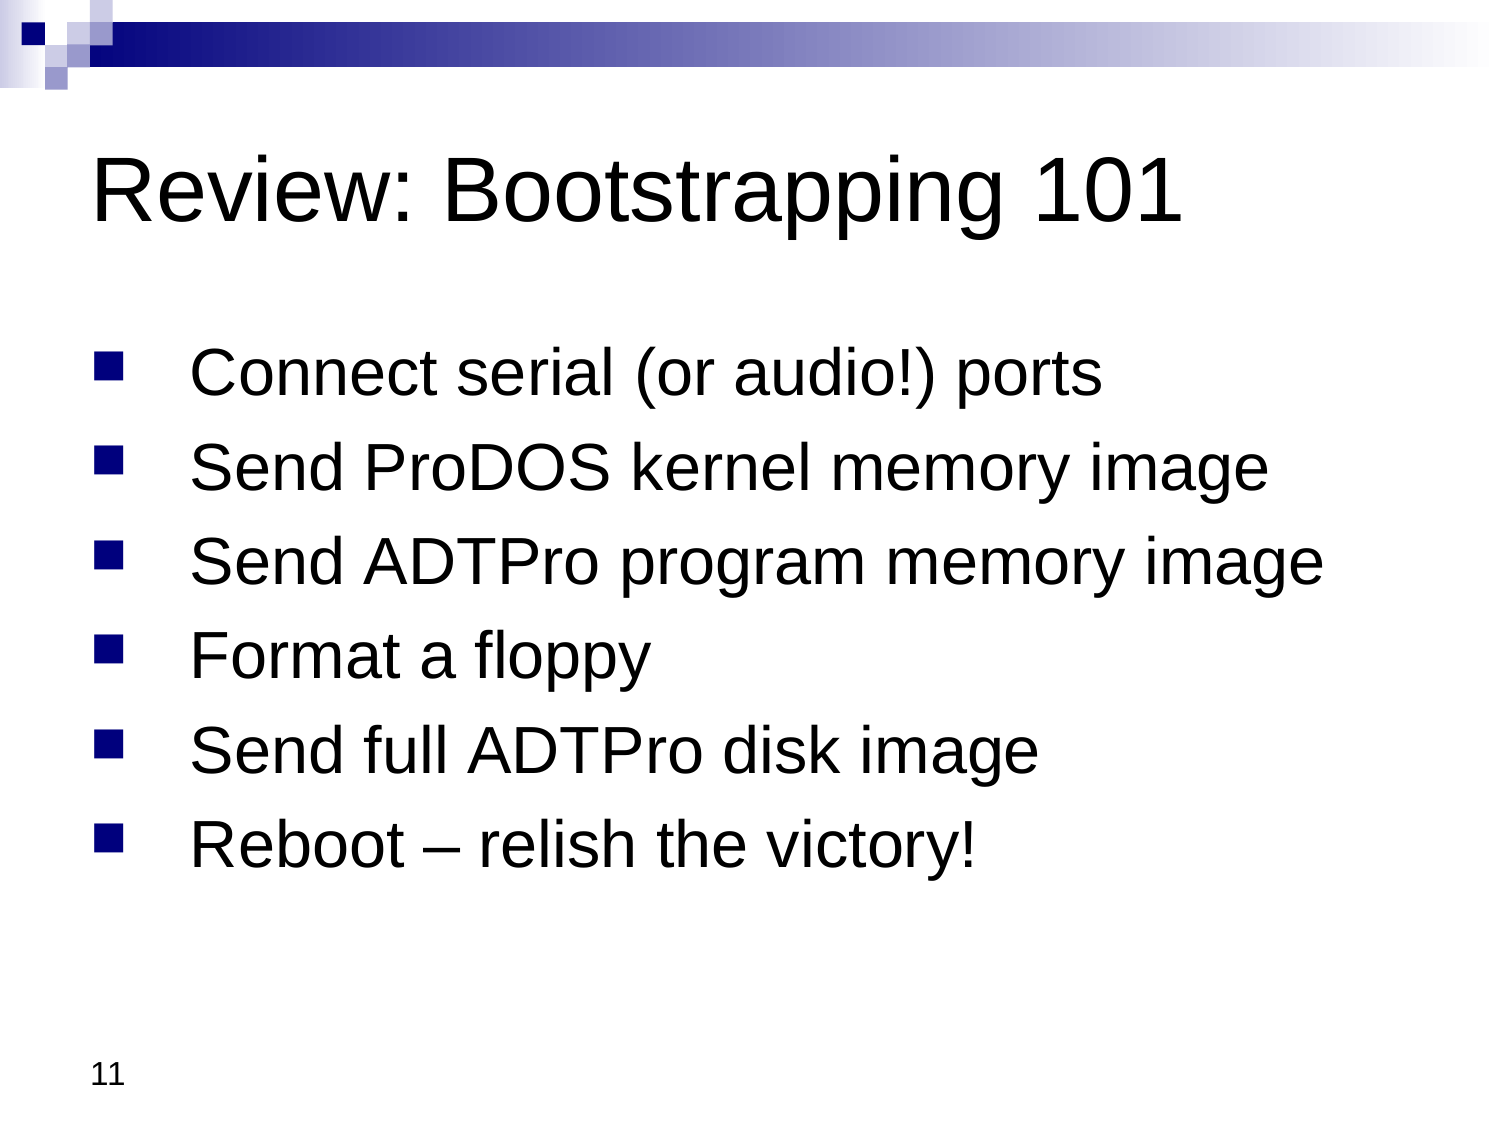

# Review: Bootstrapping 101
Connect serial (or audio!) ports
Send ProDOS kernel memory image
Send ADTPro program memory image
Format a floppy
Send full ADTPro disk image
Reboot – relish the victory!
11